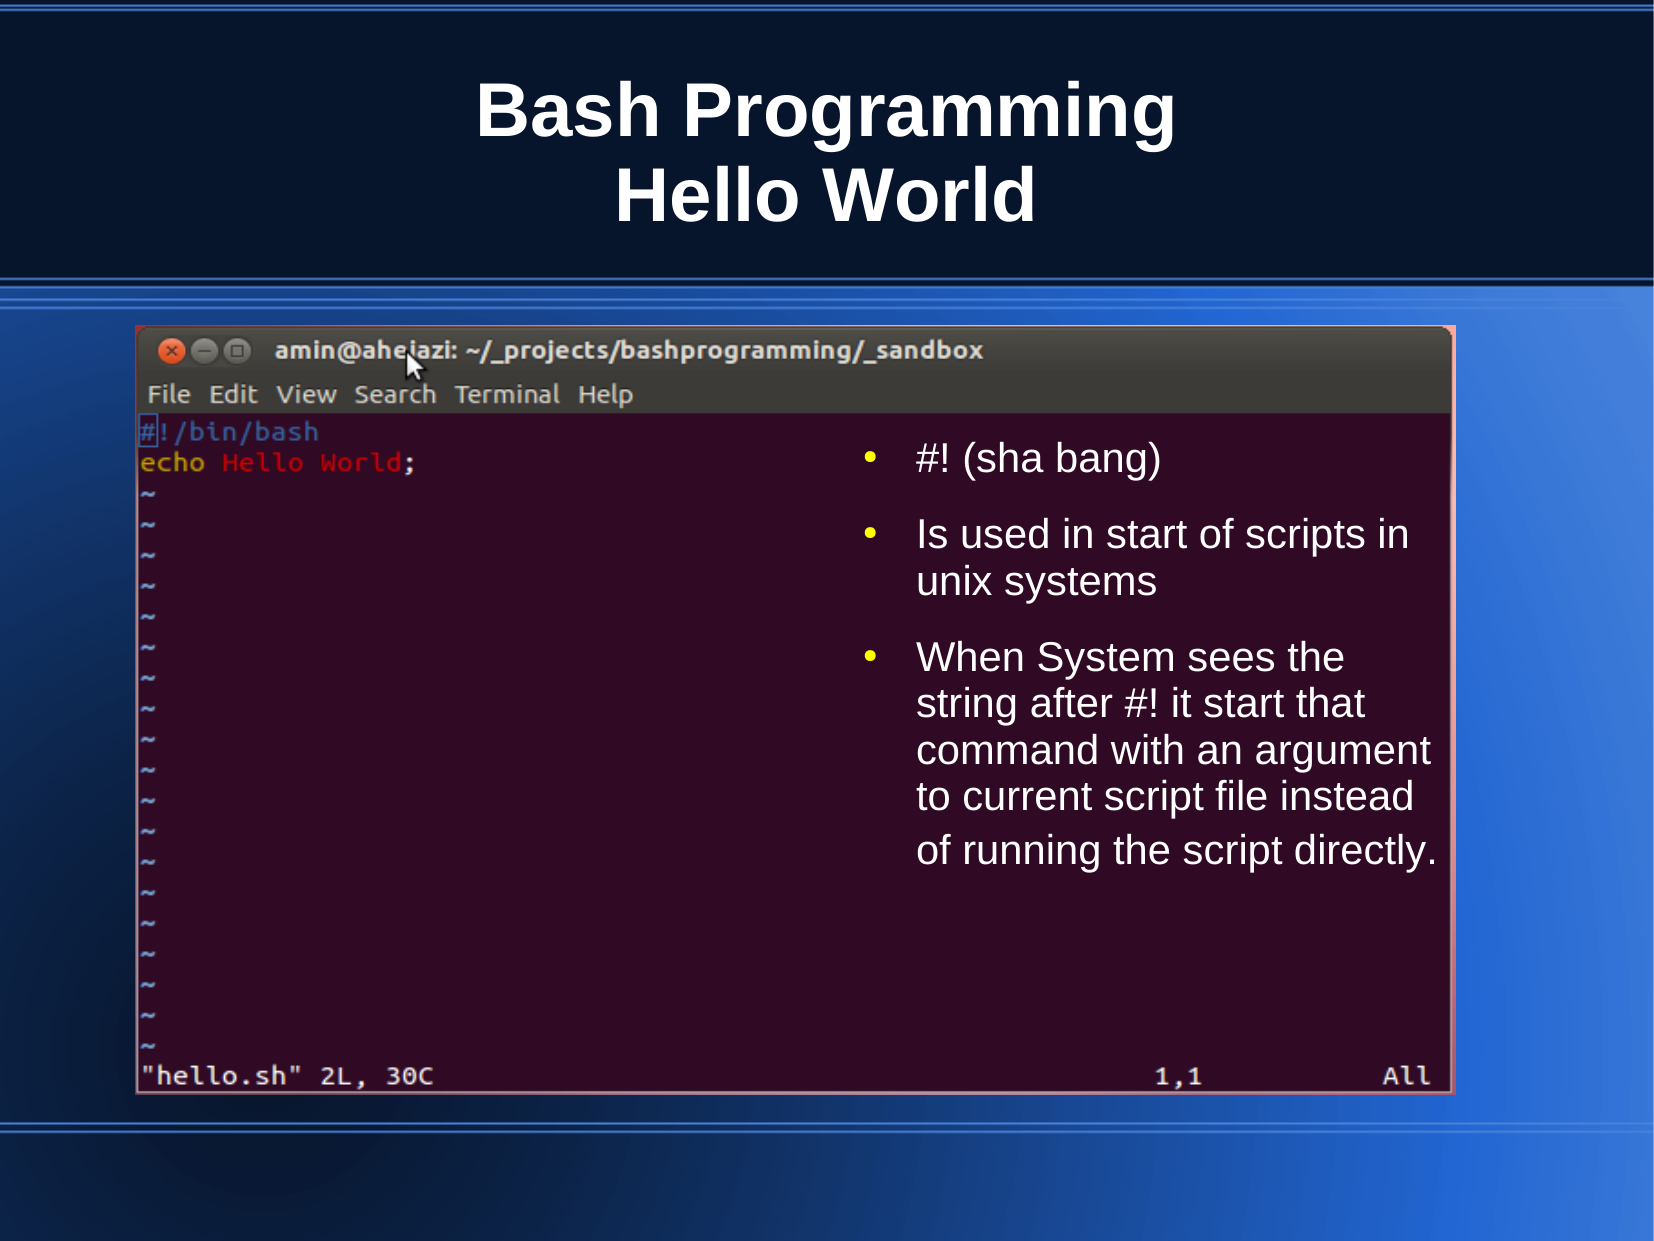

# Bash Programming Hello World
#! (sha bang)
Is used in start of scripts in unix systems
When System sees the string after #! it start that command with an argument to current script file instead of running the script directly.